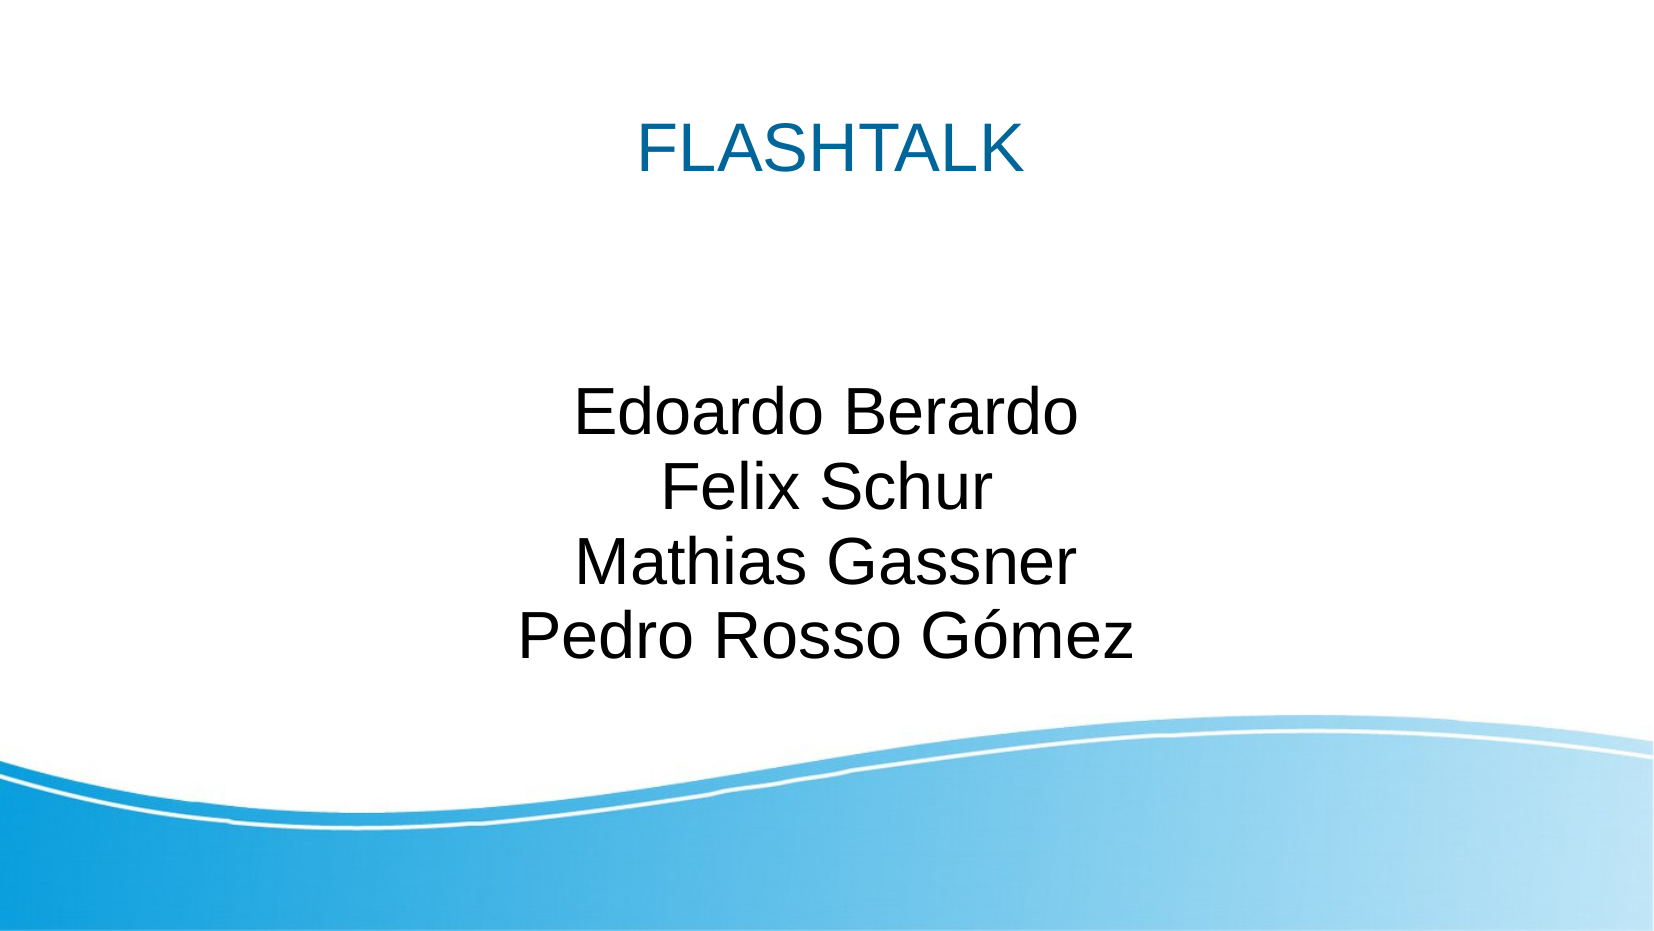

# FLASHTALK
Edoardo Berardo
Felix Schur
Mathias Gassner
Pedro Rosso Gómez